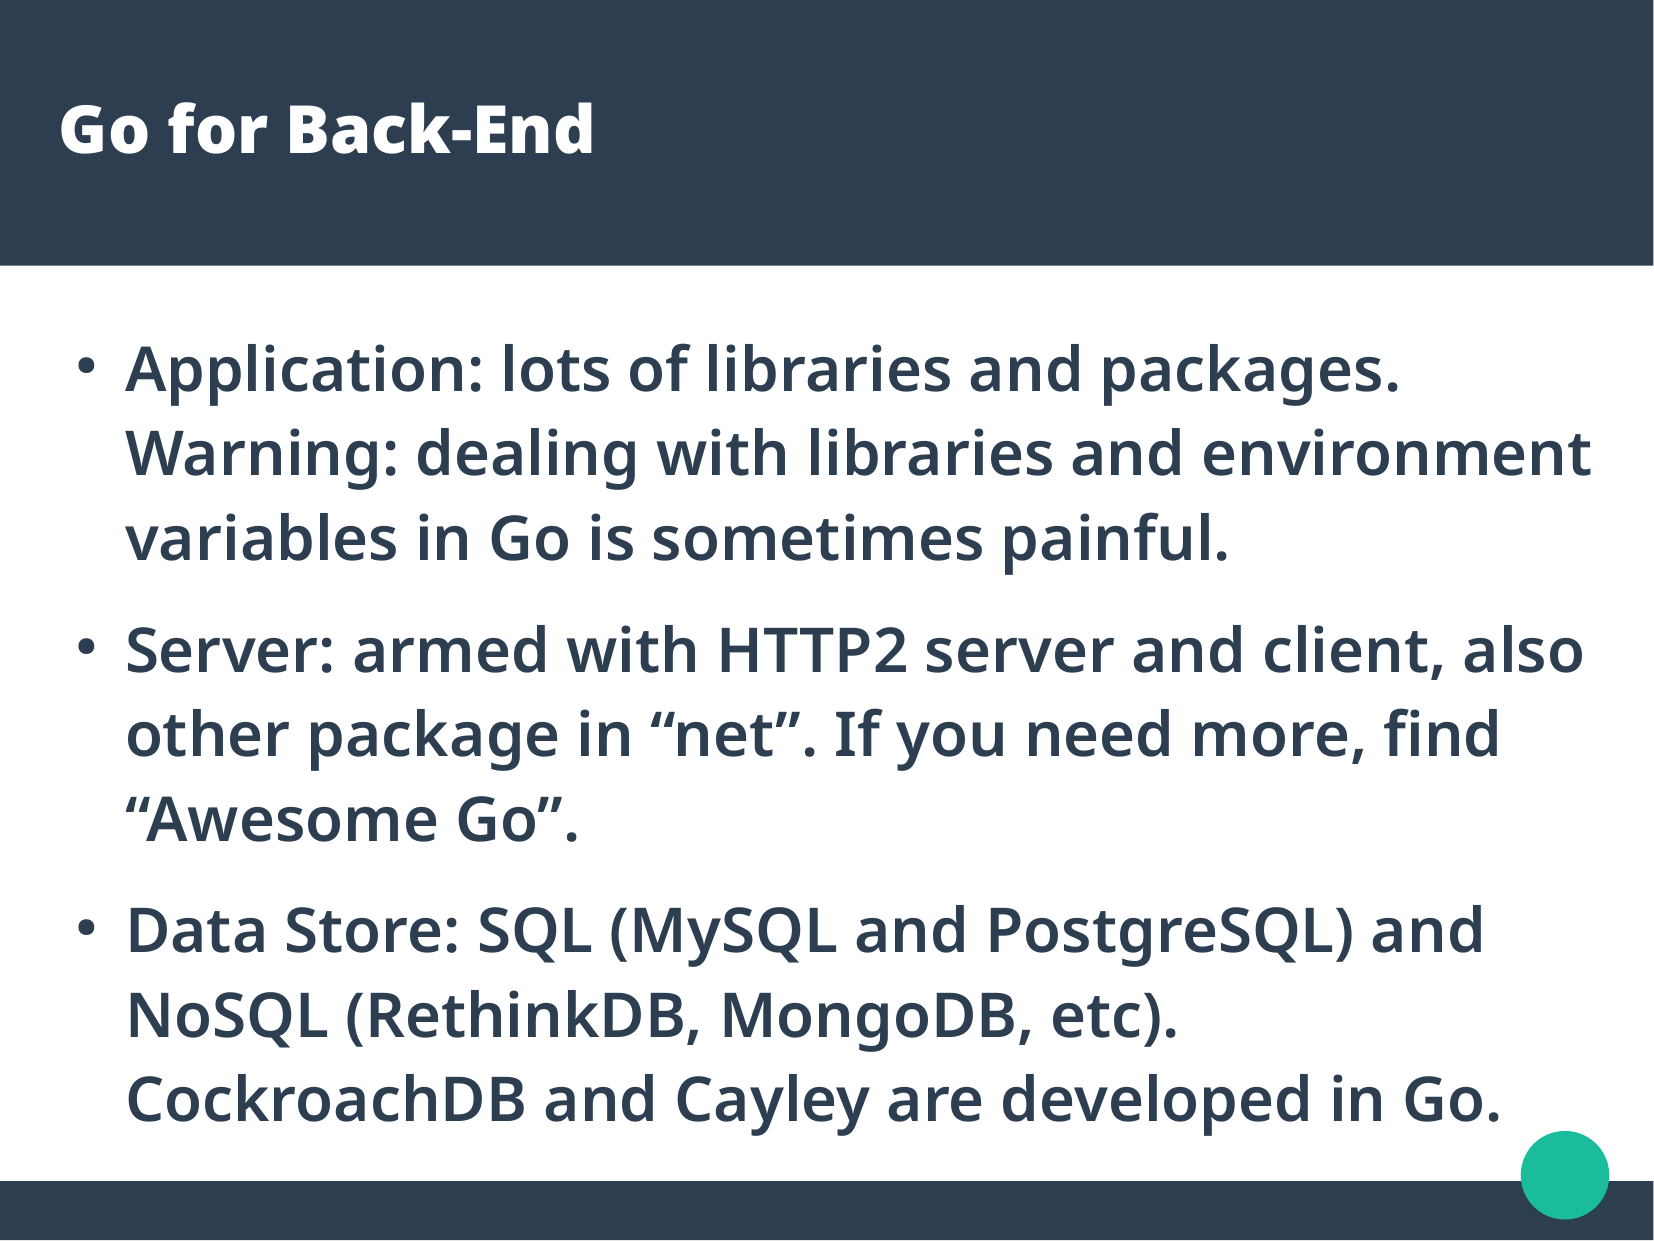

# Go for Back-End
Application: lots of libraries and packages. Warning: dealing with libraries and environment variables in Go is sometimes painful.
Server: armed with HTTP2 server and client, also other package in “net”. If you need more, find “Awesome Go”.
Data Store: SQL (MySQL and PostgreSQL) and NoSQL (RethinkDB, MongoDB, etc). CockroachDB and Cayley are developed in Go.